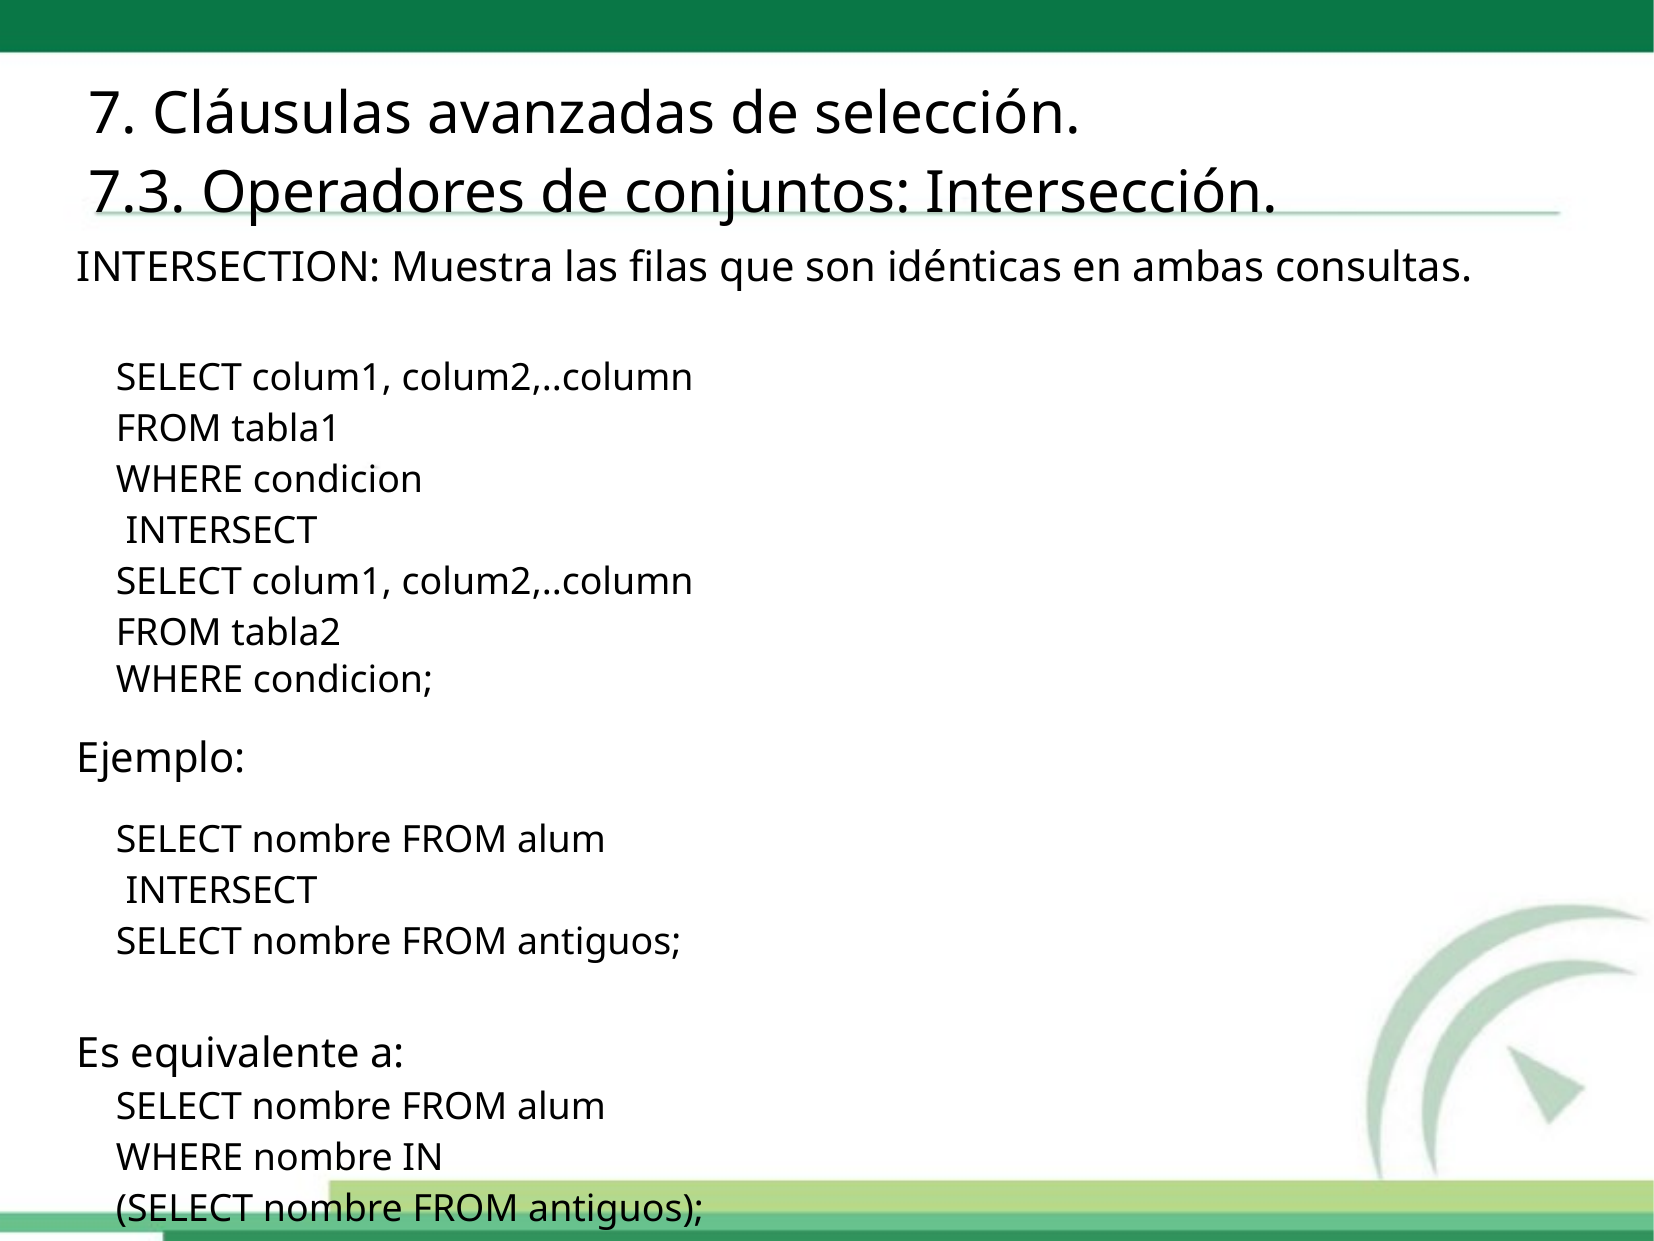

# 7. Cláusulas avanzadas de selección. 7.3. Operadores de conjuntos: Intersección.
INTERSECTION: Muestra las filas que son idénticas en ambas consultas.
 SELECT colum1, colum2,..column
 FROM tabla1
 WHERE condicion
 INTERSECT
 SELECT colum1, colum2,..column
 FROM tabla2
 WHERE condicion;
Ejemplo:
 SELECT nombre FROM alum
 INTERSECT
 SELECT nombre FROM antiguos;
Es equivalente a:
 SELECT nombre FROM alum
 WHERE nombre IN
 (SELECT nombre FROM antiguos);